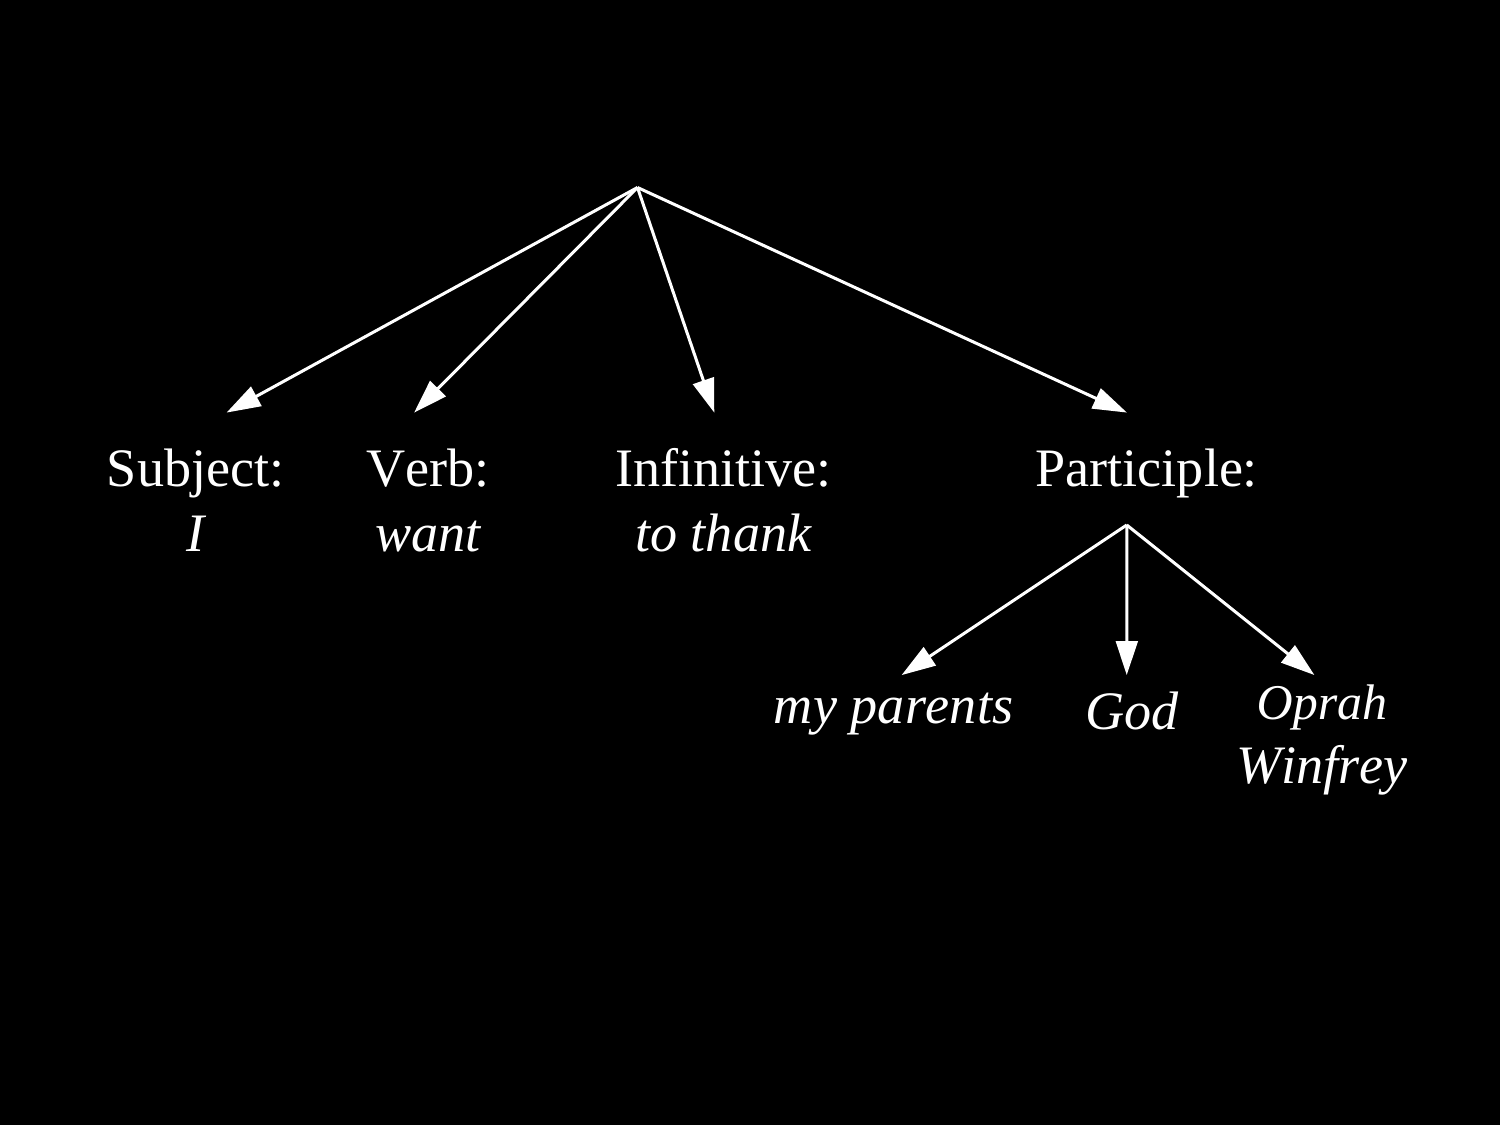

Participle:
Subject:
I
Verb:
want
Infinitive:
to thank
my parents
Oprah
Winfrey
God